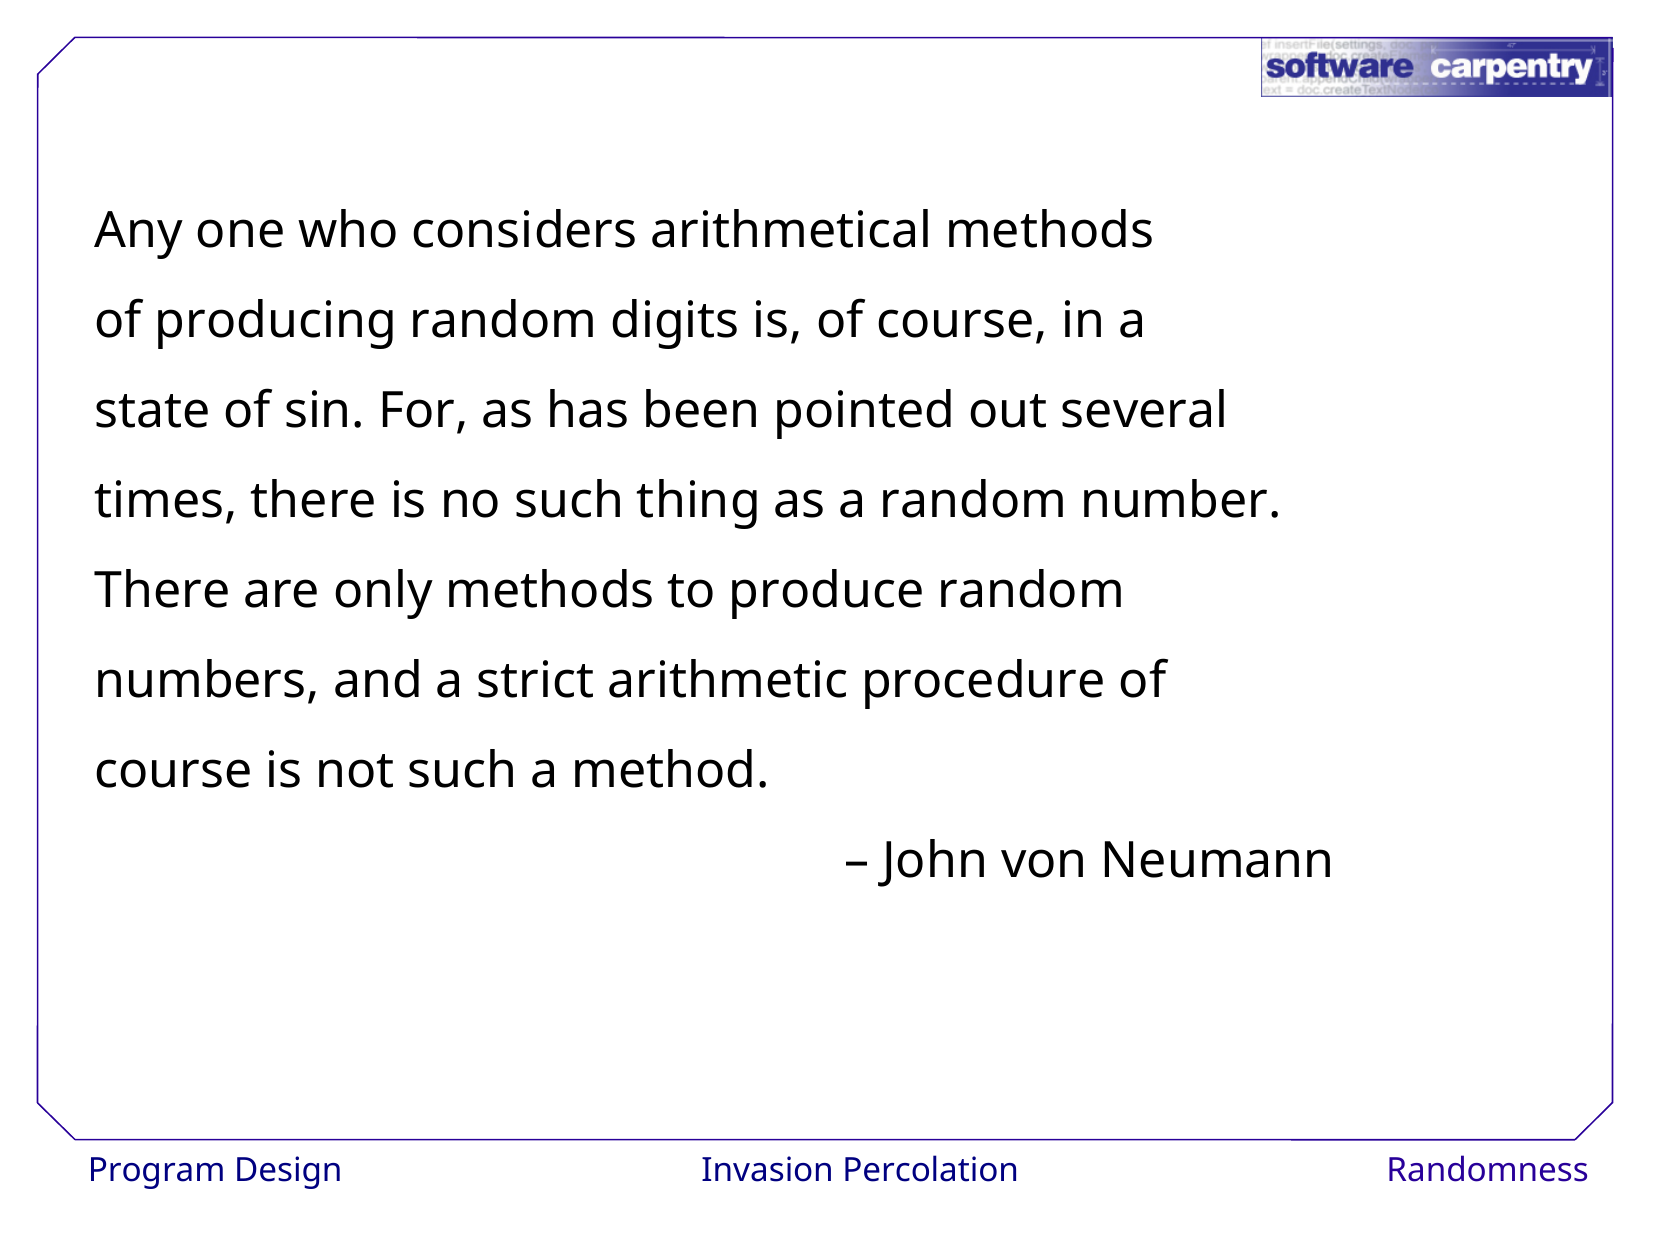

Any one who considers arithmetical methods
of producing random digits is, of course, in a
state of sin. For, as has been pointed out several
times, there is no such thing as a random number.
There are only methods to produce random
numbers, and a strict arithmetic procedure of
course is not such a method.
										– John von Neumann